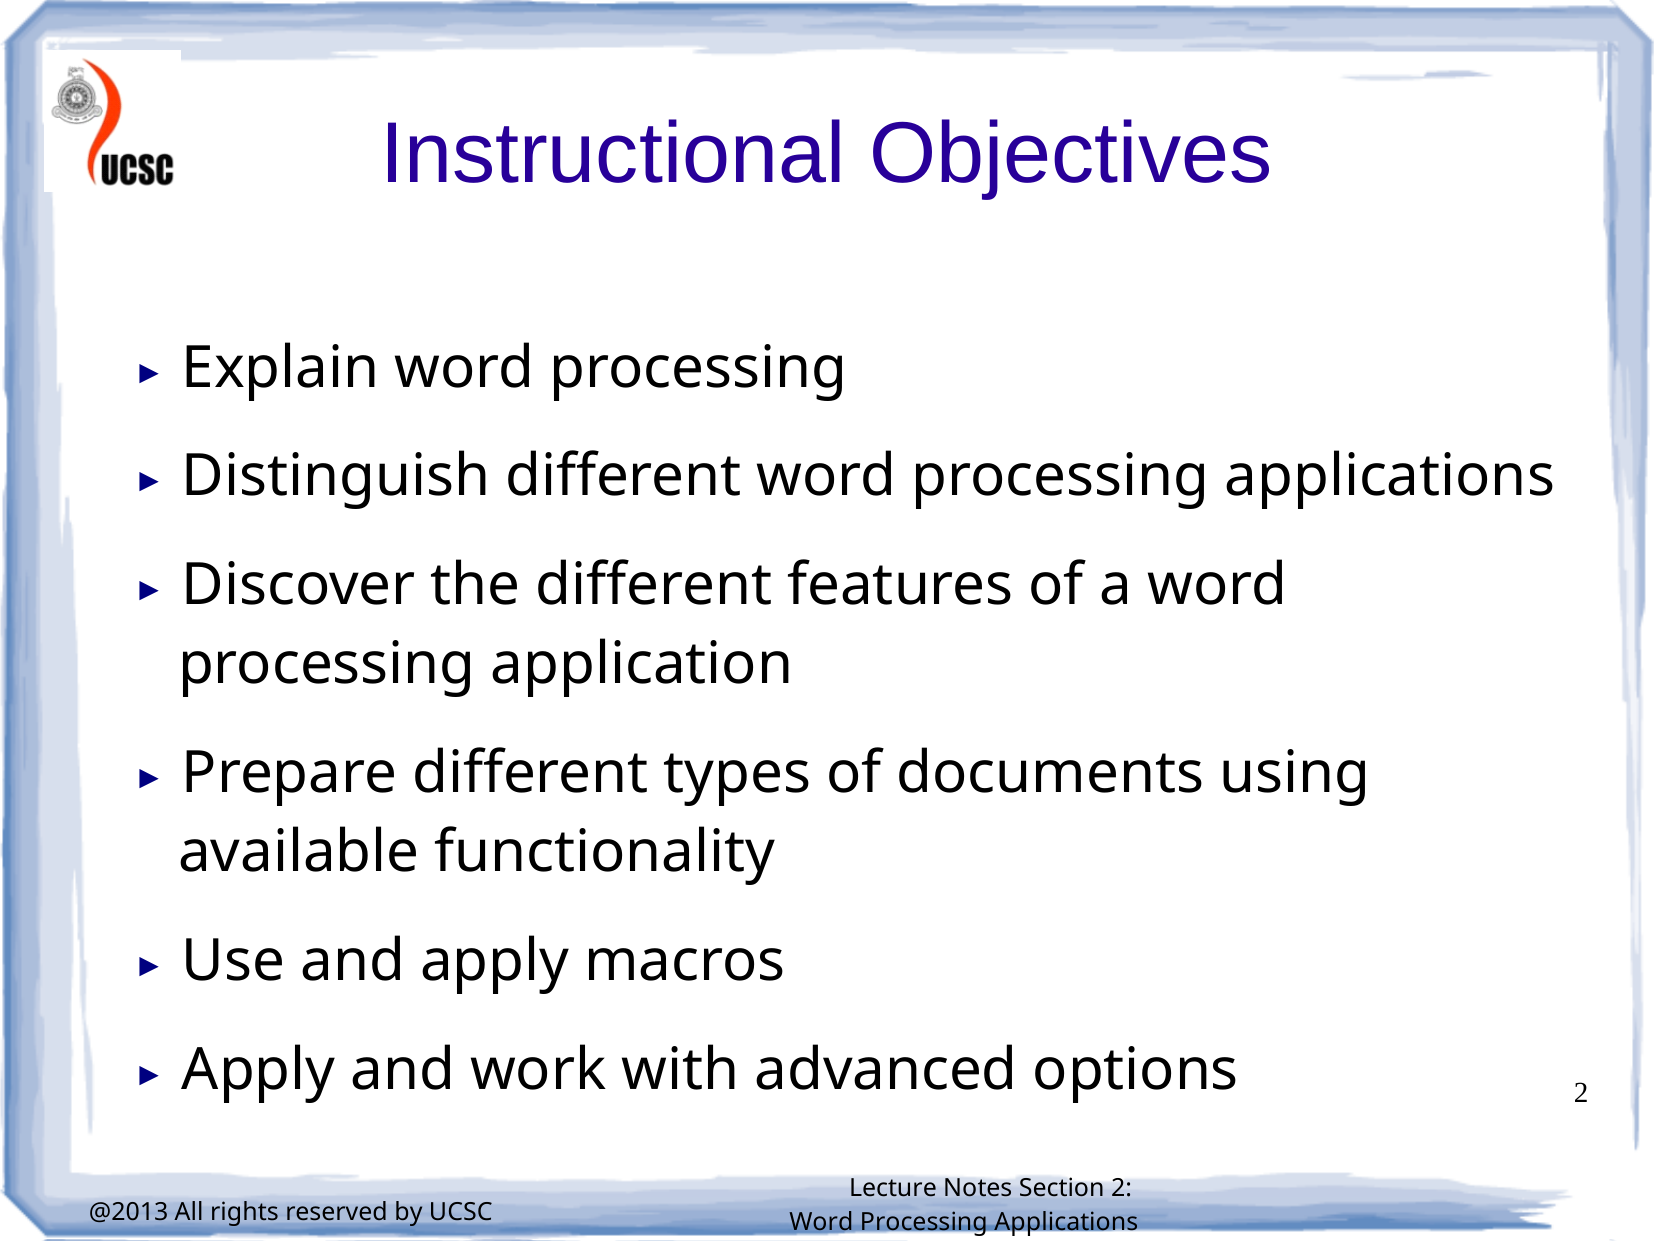

# Instructional Objectives
 Explain word processing
 Distinguish different word processing applications
 Discover the different features of a word processing application
 Prepare different types of documents using available functionality
 Use and apply macros
 Apply and work with advanced options
2